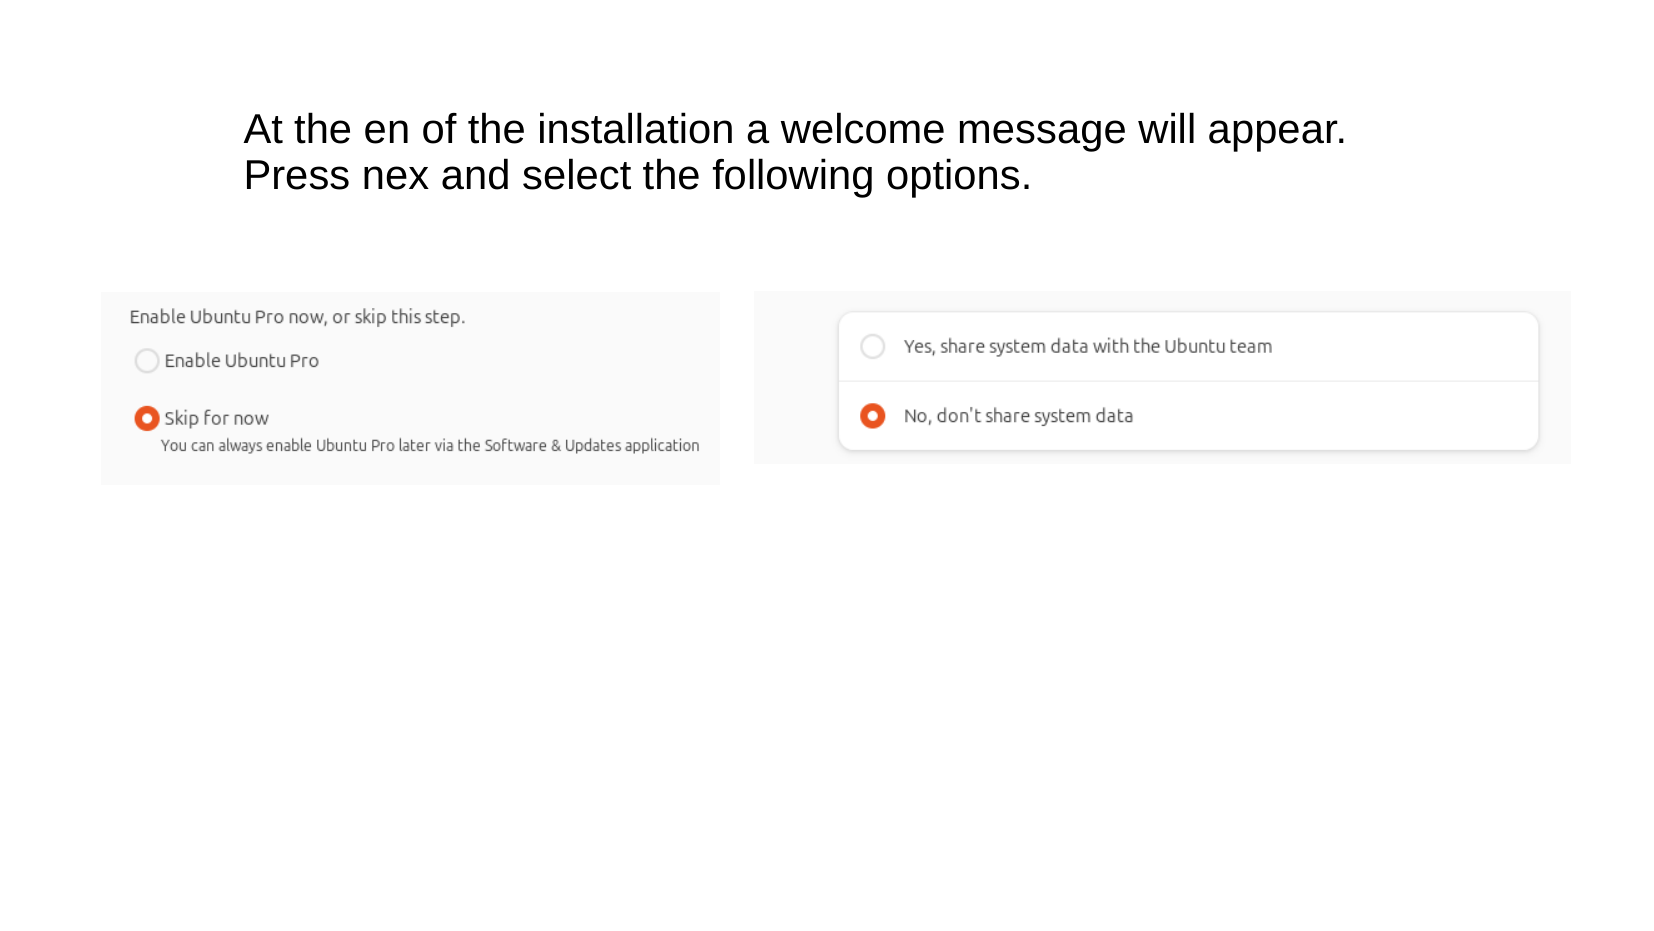

At the en of the installation a welcome message will appear.
Press nex and select the following options.